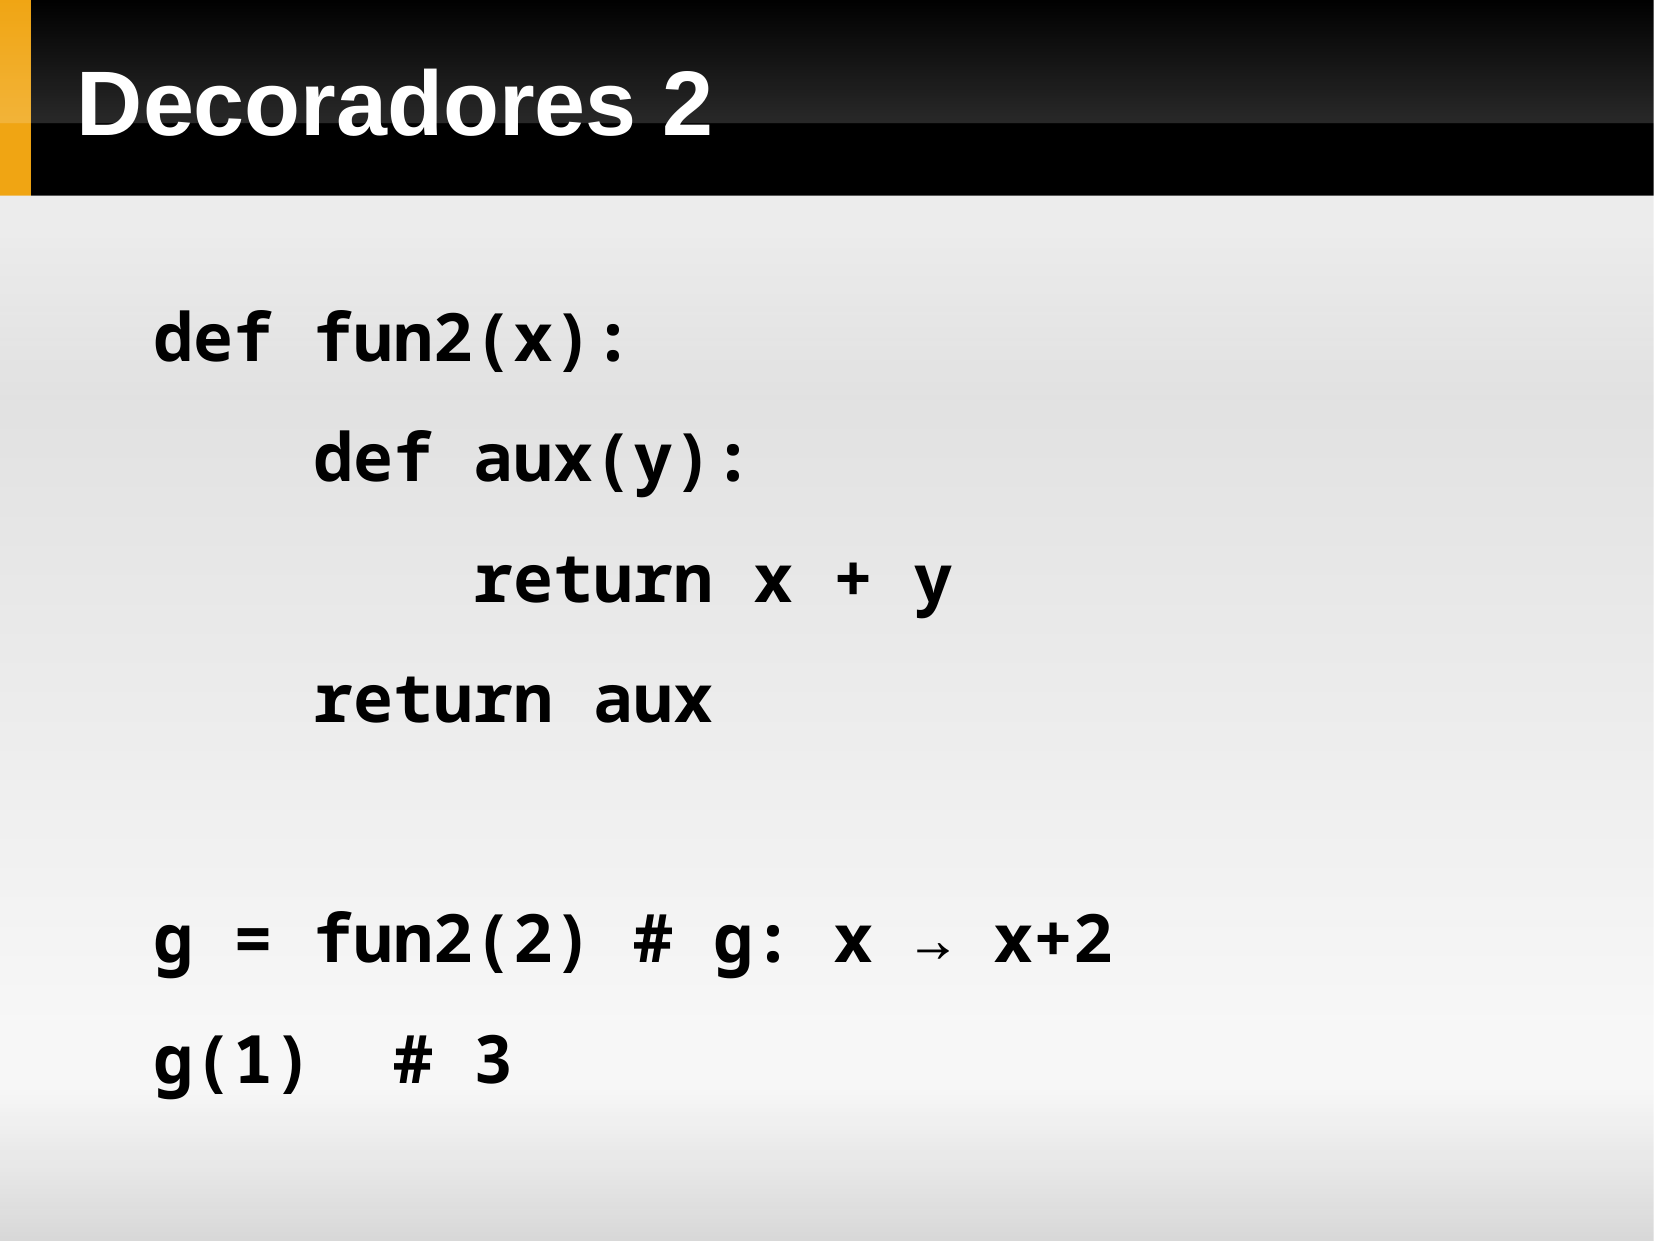

# Decoradores 2
def fun2(x):
 def aux(y):
 return x + y
 return aux
g = fun2(2) # g: x → x+2
g(1) # 3